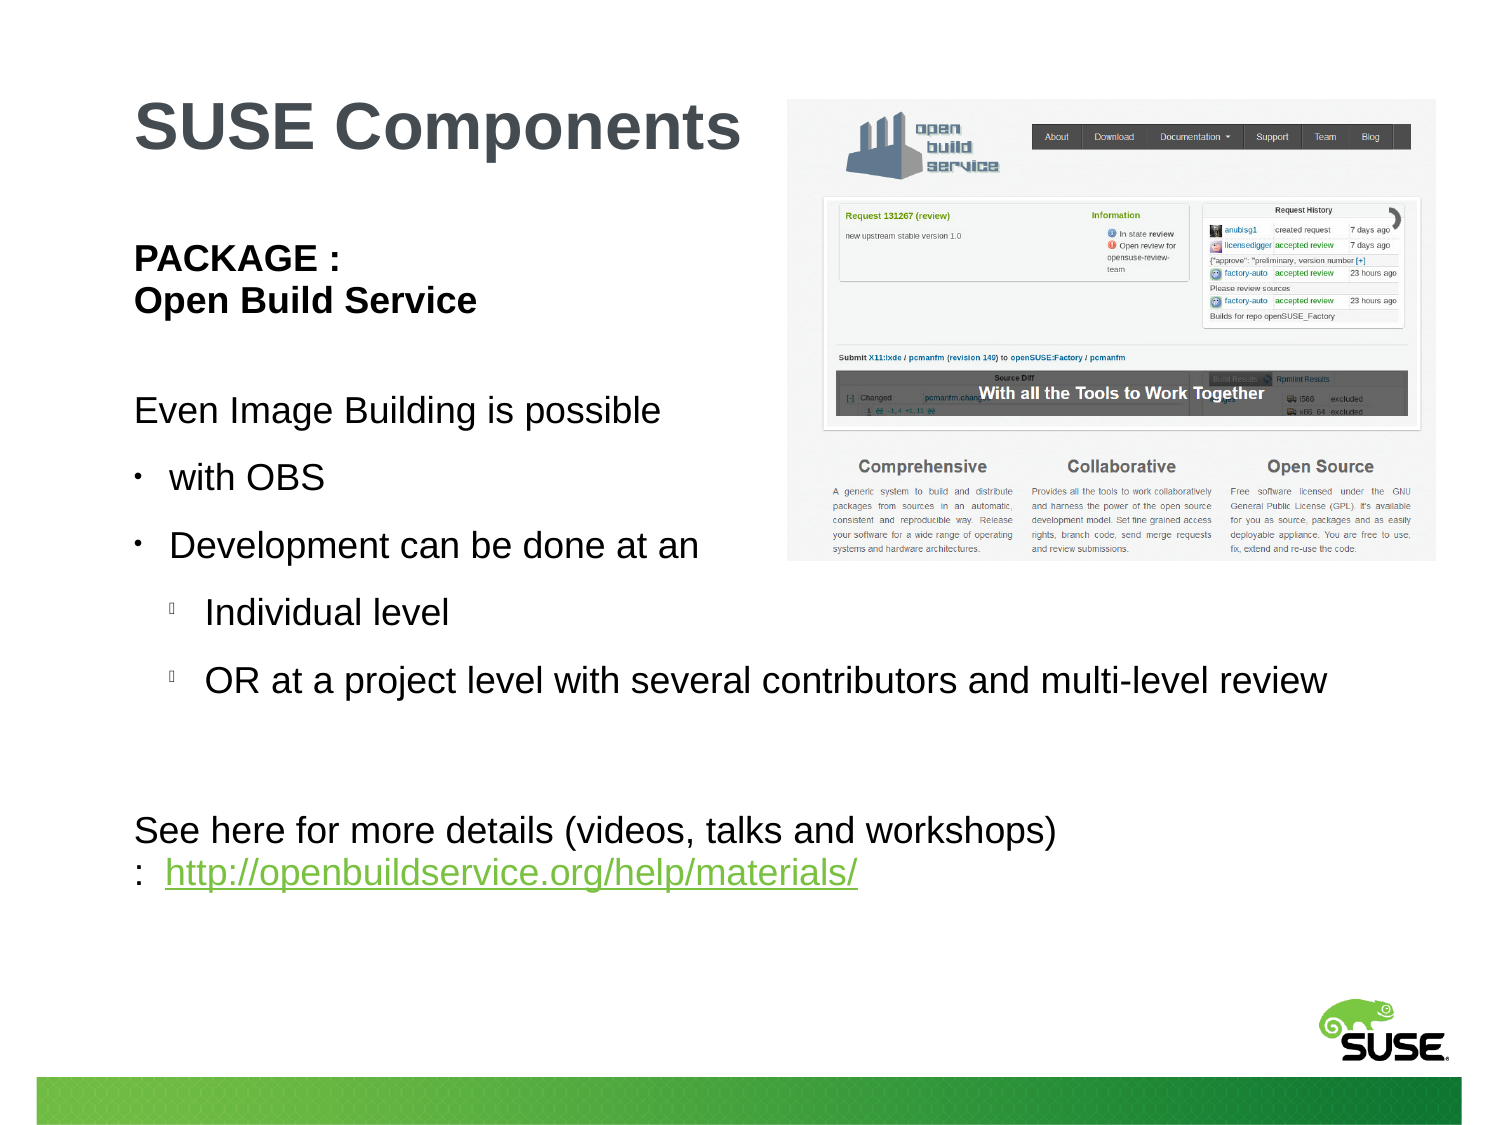

SUSE Components
PACKAGE :
Open Build Service
Even Image Building is possible
with OBS
Development can be done at an
Individual level
OR at a project level with several contributors and multi-level review
See here for more details (videos, talks and workshops)
: http://openbuildservice.org/help/materials/